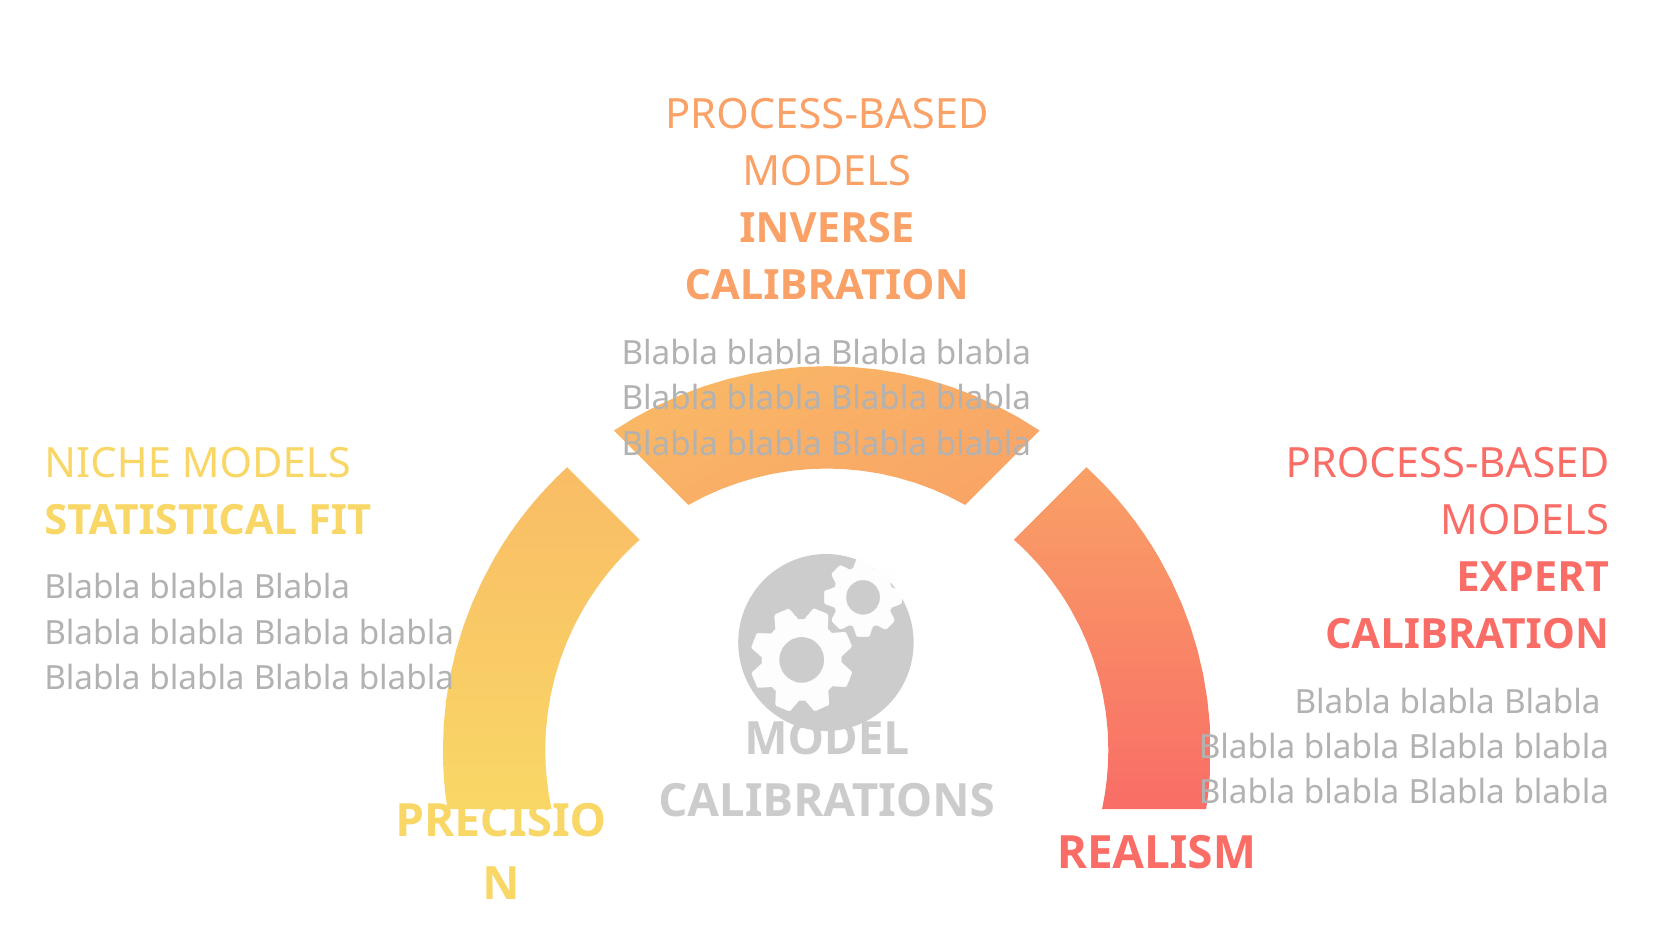

Process-based MoDELS
Inverse calibration
Blabla blabla Blabla blabla
Blabla blabla Blabla blabla
Blabla blabla Blabla blabla
Niche models
Statistical fit
Blabla blabla Blabla
Blabla blabla Blabla blabla
Blabla blabla Blabla blabla
Process-based models
Expert calibration
Blabla blabla Blabla
Blabla blabla Blabla blabla
Blabla blabla Blabla blabla
MODEL CALIBRATIONS
Precision
Realism